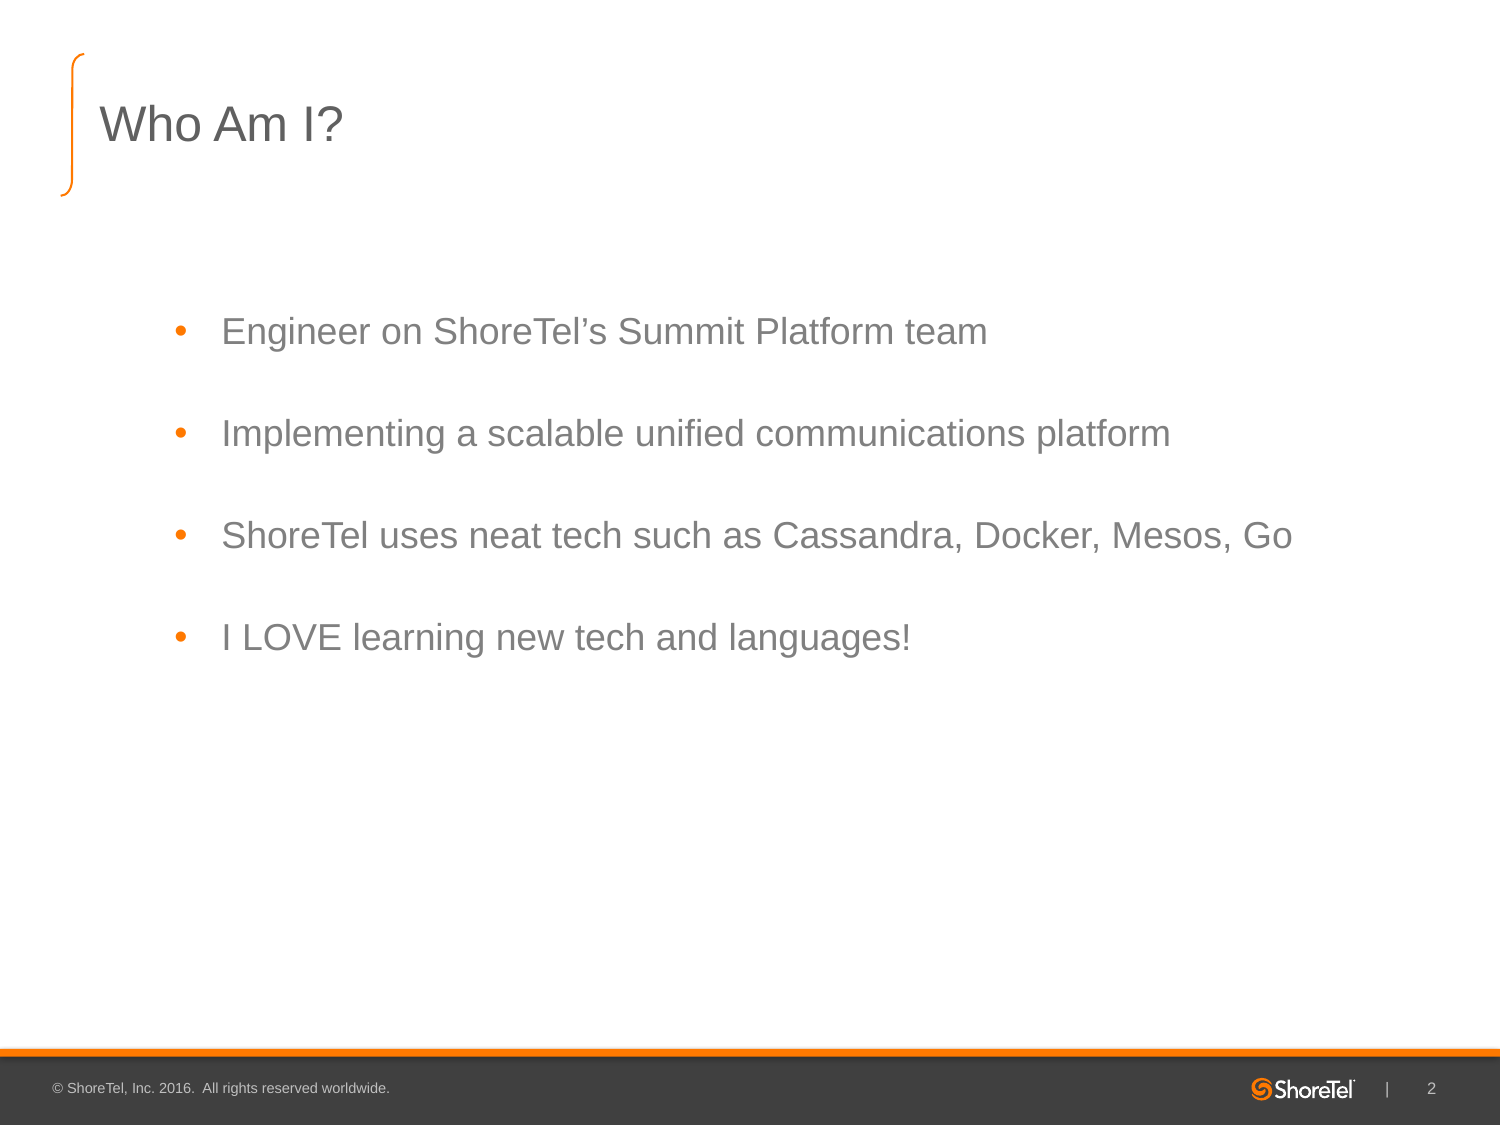

Who Am I?
# Engineer on ShoreTel’s Summit Platform team
Implementing a scalable unified communications platform
ShoreTel uses neat tech such as Cassandra, Docker, Mesos, Go
I LOVE learning new tech and languages!